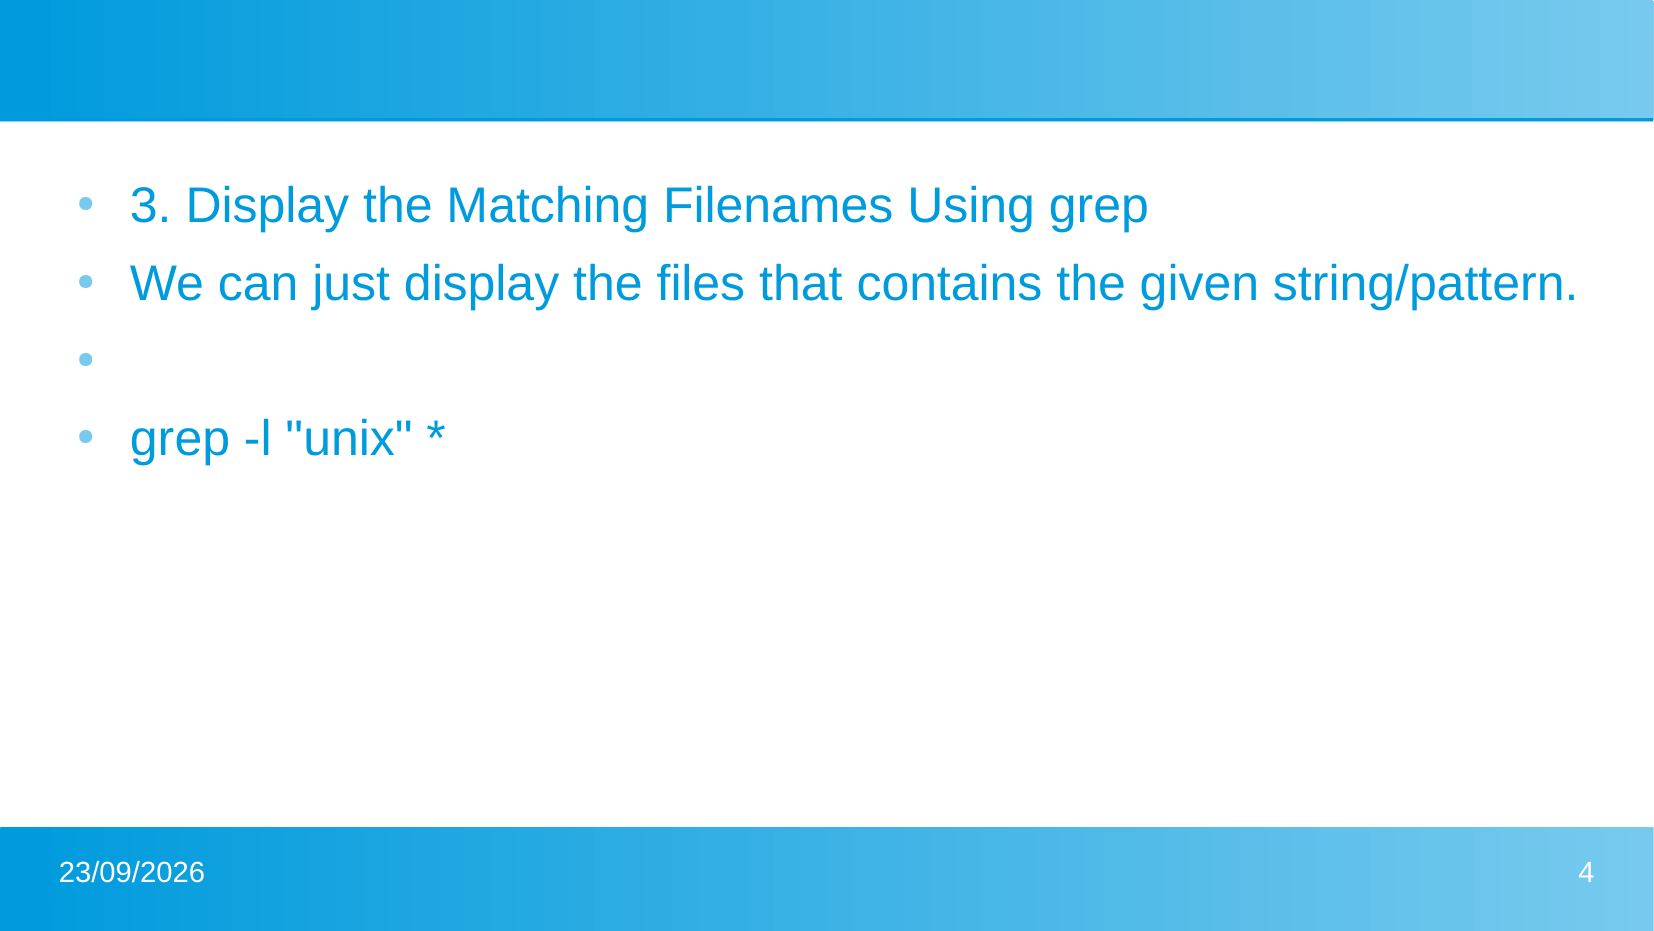

#
3. Display the Matching Filenames Using grep
We can just display the files that contains the given string/pattern.
grep -l "unix" *
4